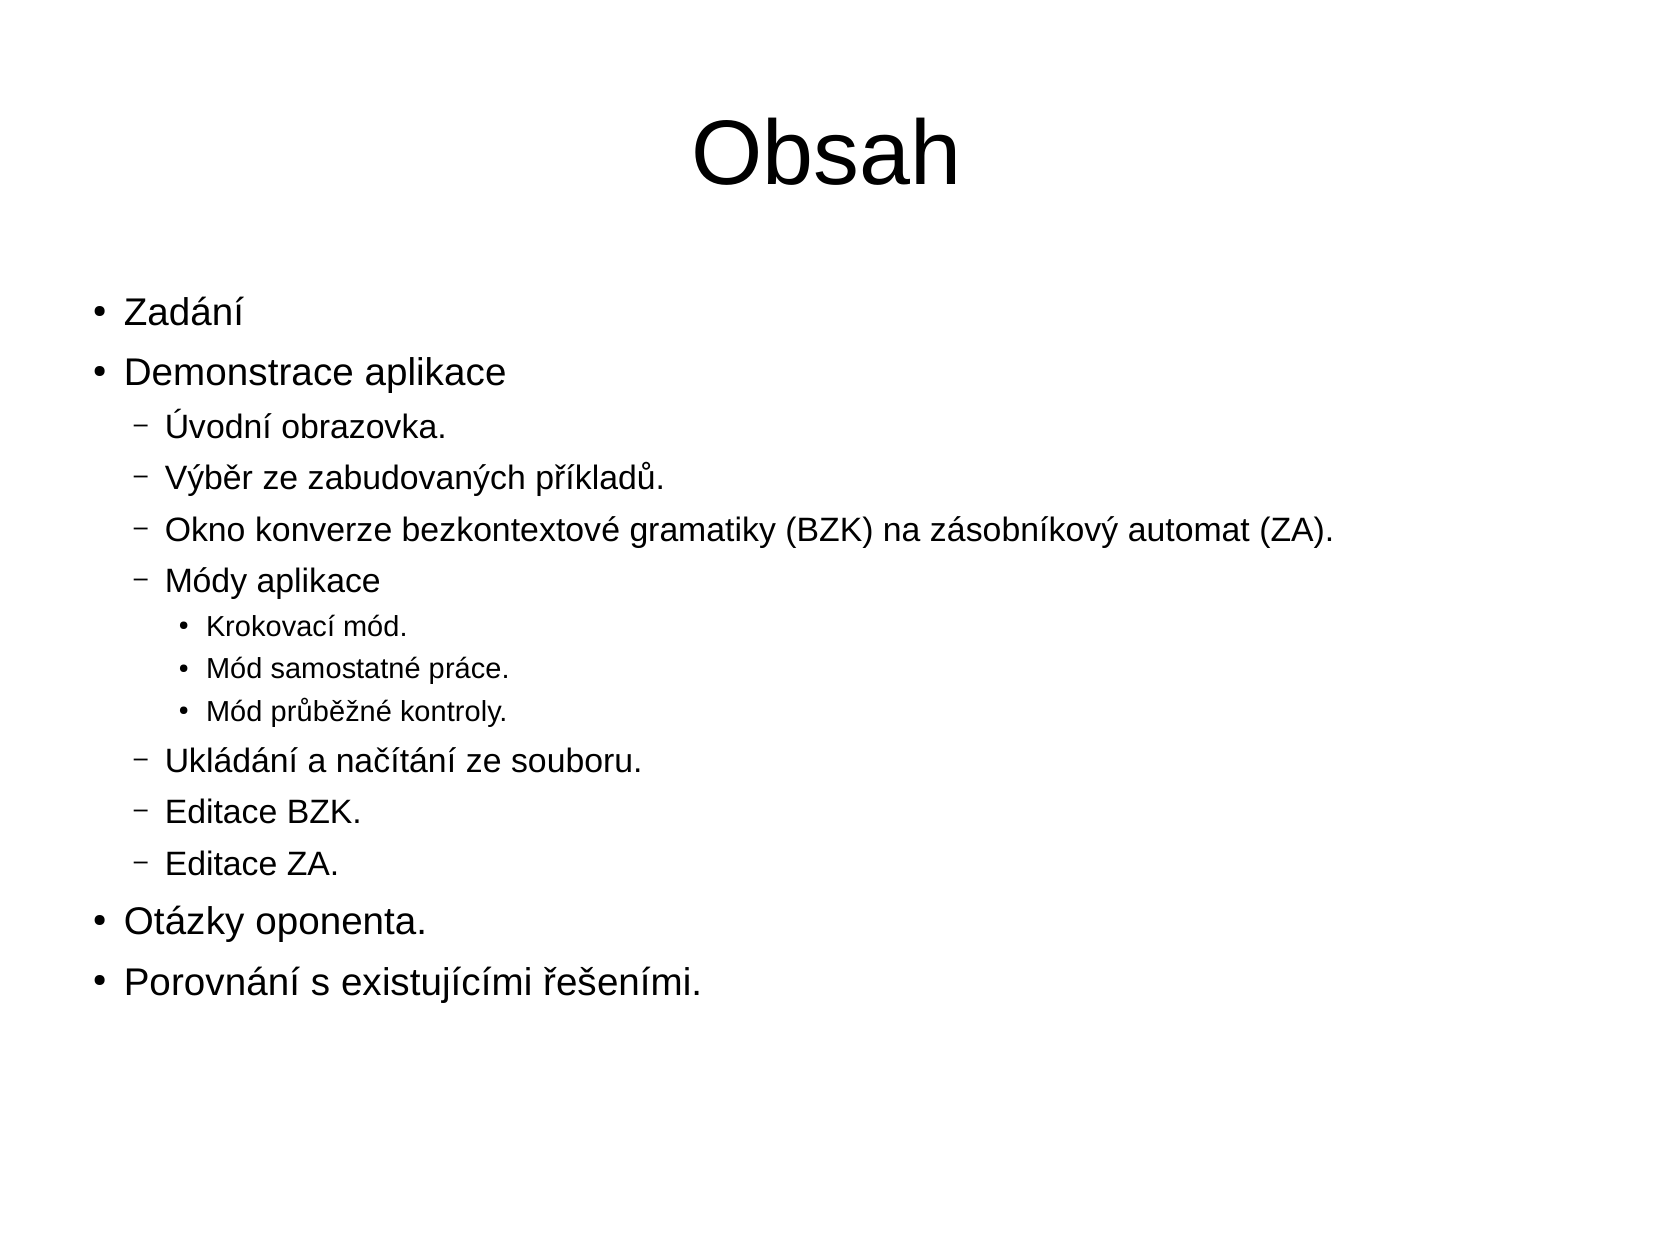

# Obsah
Zadání
Demonstrace aplikace
Úvodní obrazovka.
Výběr ze zabudovaných příkladů.
Okno konverze bezkontextové gramatiky (BZK) na zásobníkový automat (ZA).
Módy aplikace
Krokovací mód.
Mód samostatné práce.
Mód průběžné kontroly.
Ukládání a načítání ze souboru.
Editace BZK.
Editace ZA.
Otázky oponenta.
Porovnání s existujícími řešeními.